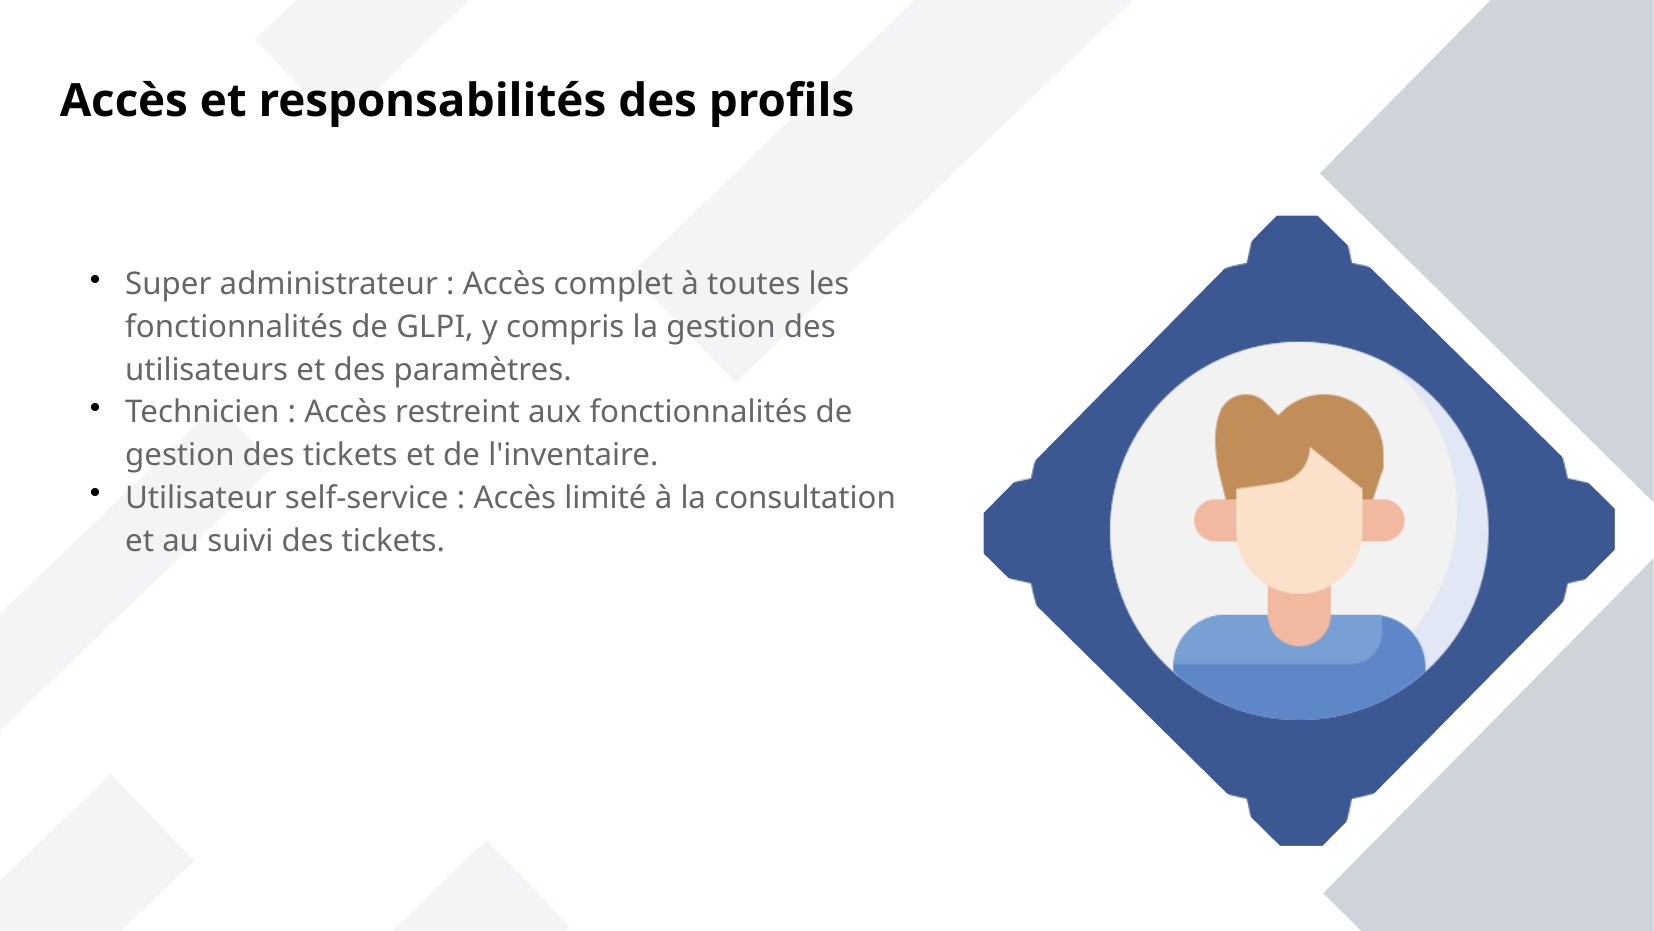

Accès et responsabilités des profils
Super administrateur : Accès complet à toutes les fonctionnalités de GLPI, y compris la gestion des utilisateurs et des paramètres.
Technicien : Accès restreint aux fonctionnalités de gestion des tickets et de l'inventaire.
Utilisateur self-service : Accès limité à la consultation et au suivi des tickets.